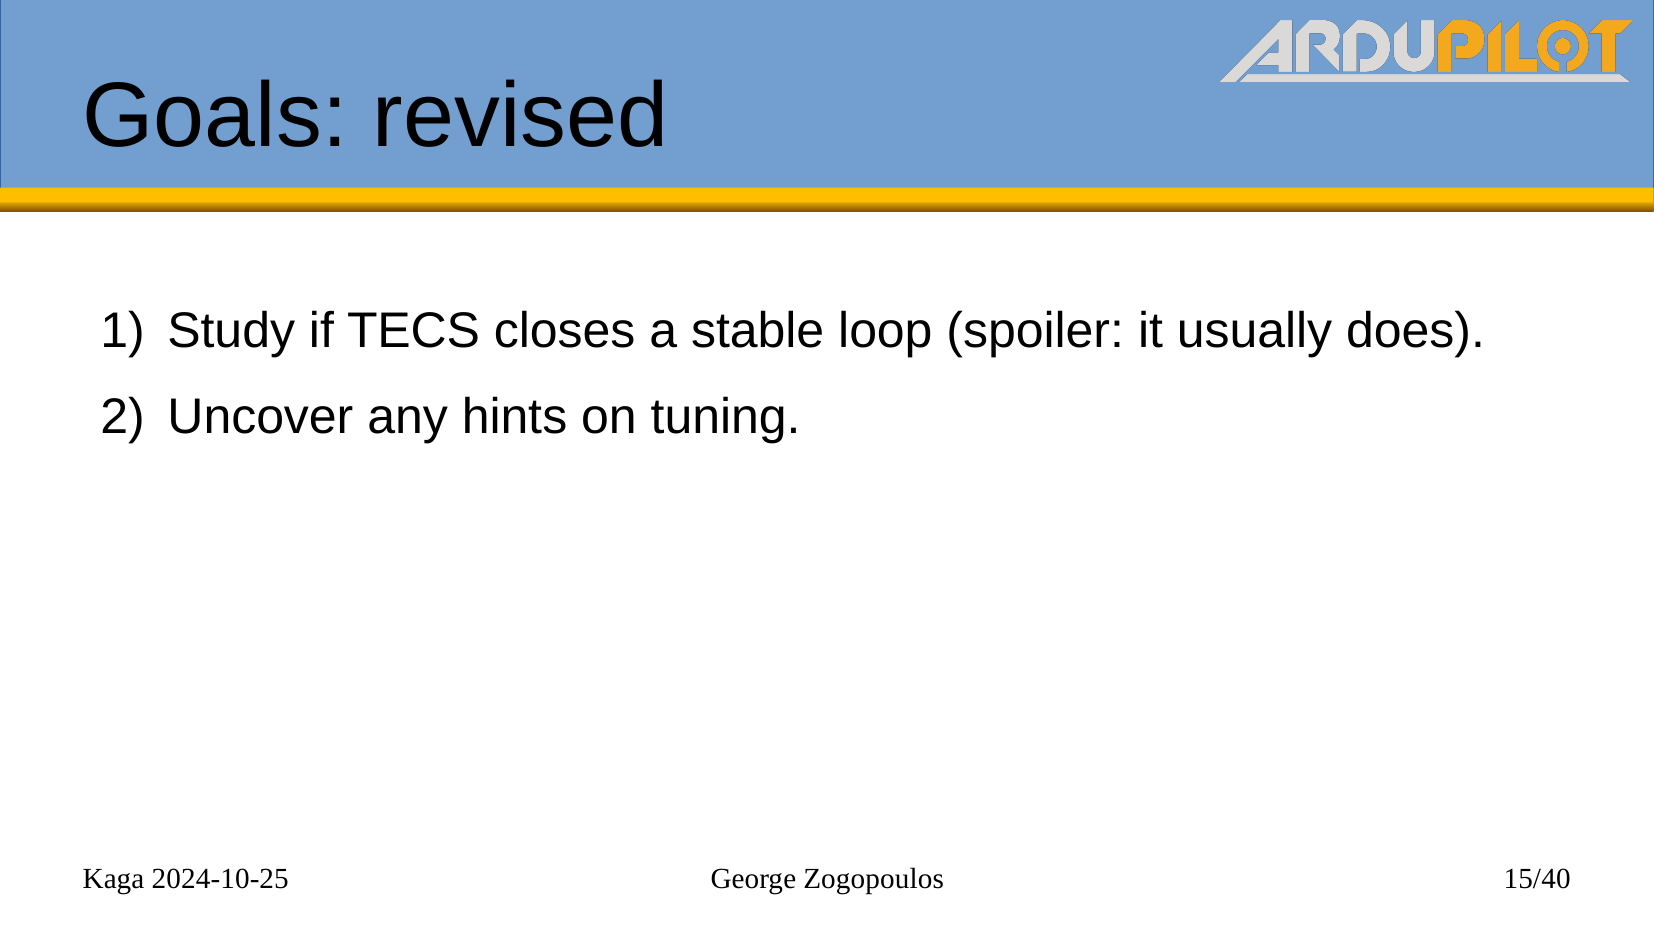

# Goals: revised
 Study if TECS closes a stable loop (spoiler: it usually does).
 Uncover any hints on tuning.
Kaga 2024-10-25
George Zogopoulos
15